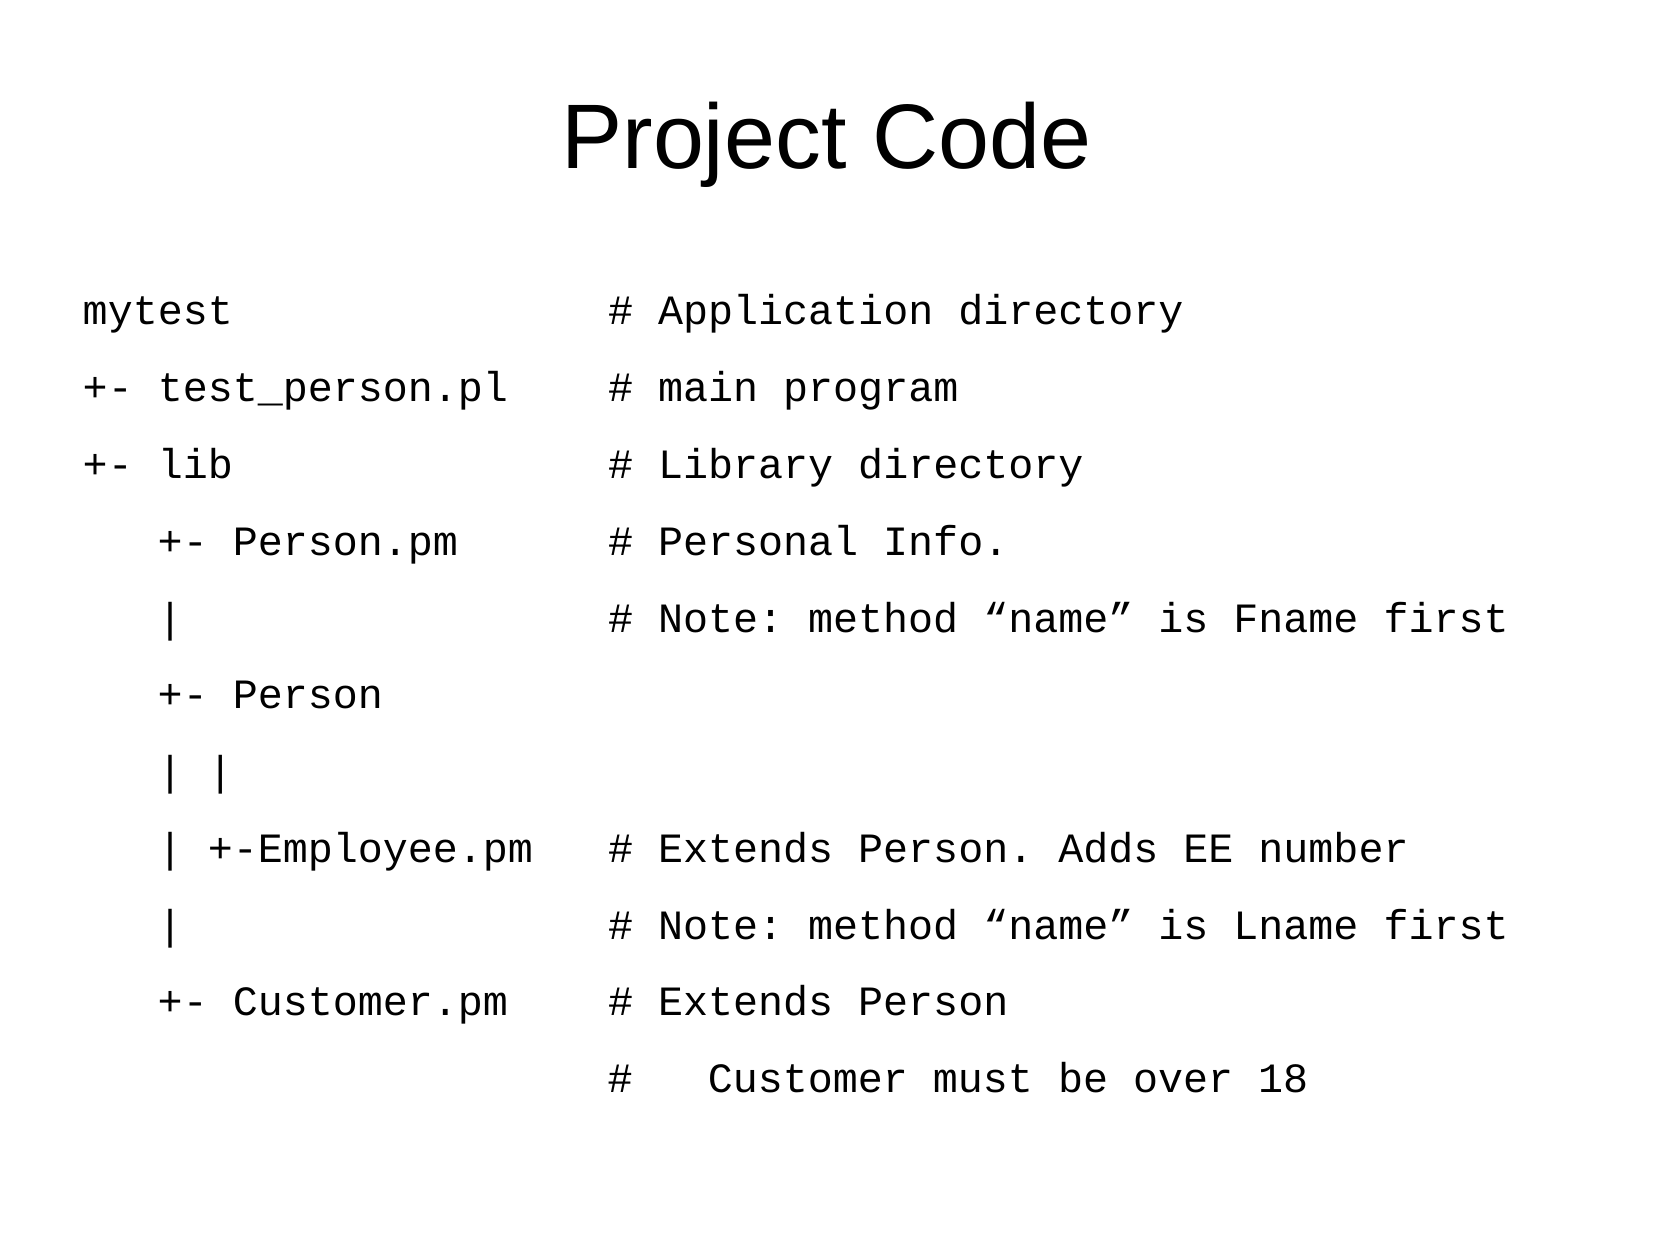

# Project Code
mytest # Application directory
+- test_person.pl # main program
+- lib # Library directory
 +- Person.pm # Personal Info.
 | # Note: method “name” is Fname first
 +- Person
 | |
 | +-Employee.pm # Extends Person. Adds EE number
 | # Note: method “name” is Lname first
 +- Customer.pm # Extends Person
 # Customer must be over 18